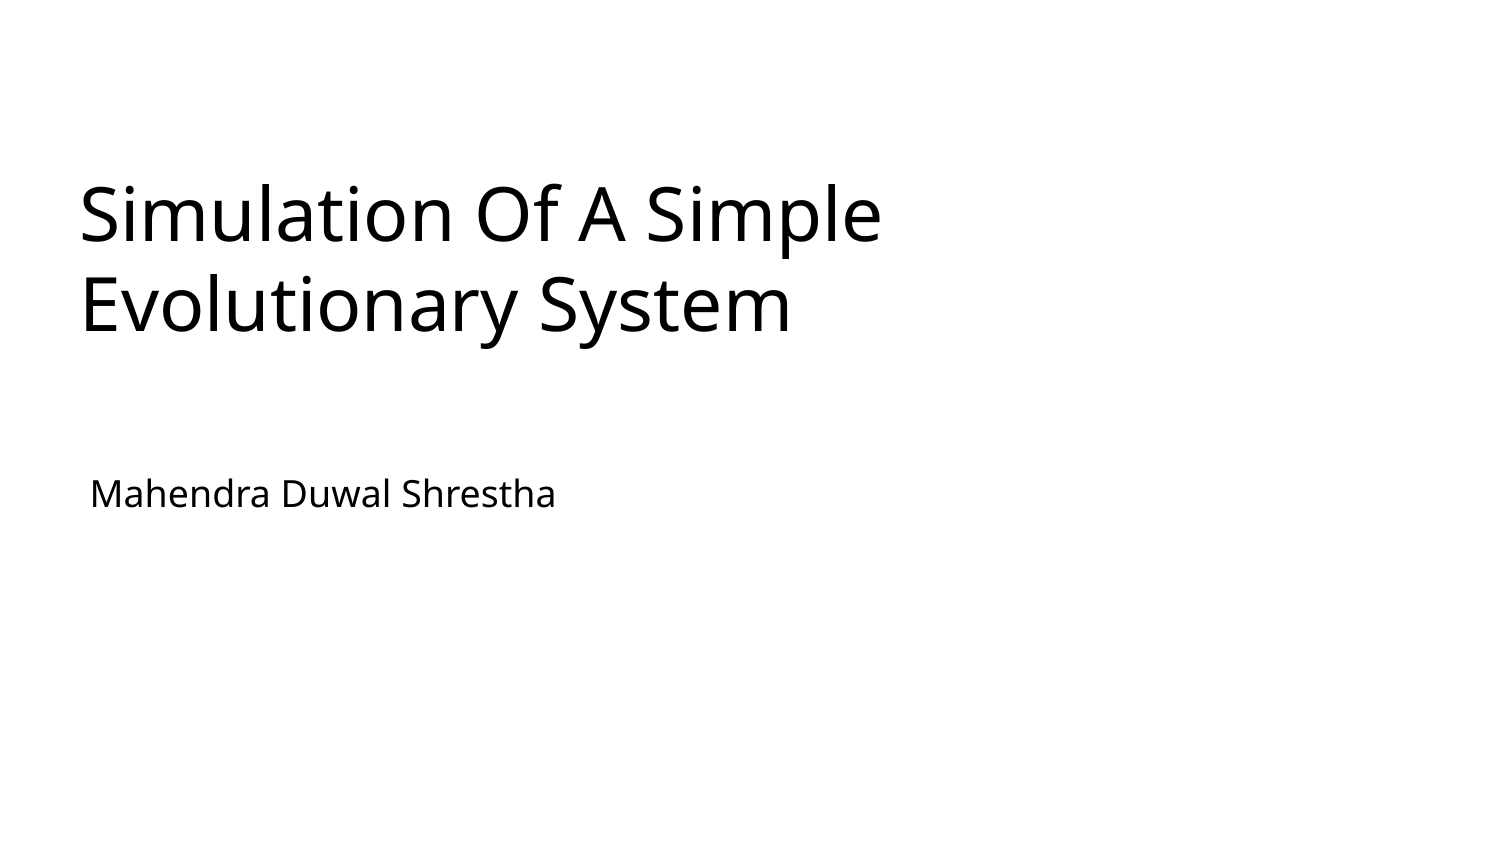

# Simulation Of A Simple Evolutionary System
Mahendra Duwal Shrestha